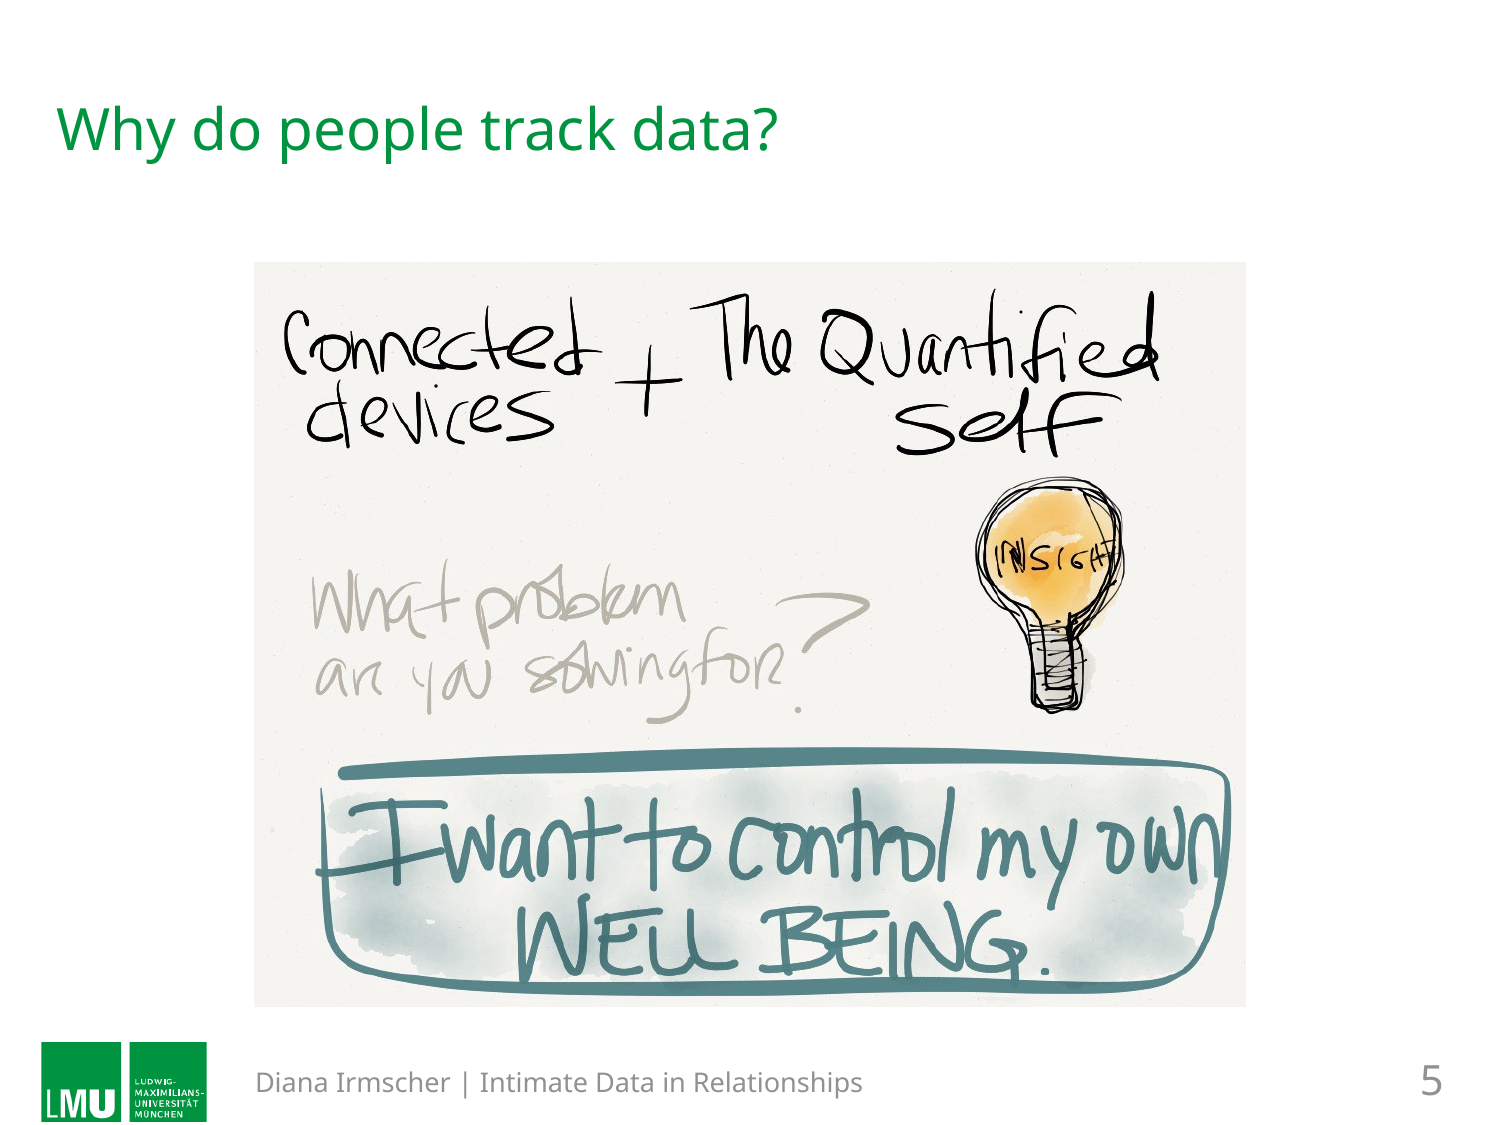

# Why do people track data?
Diana Irmscher | Intimate Data in Relationships